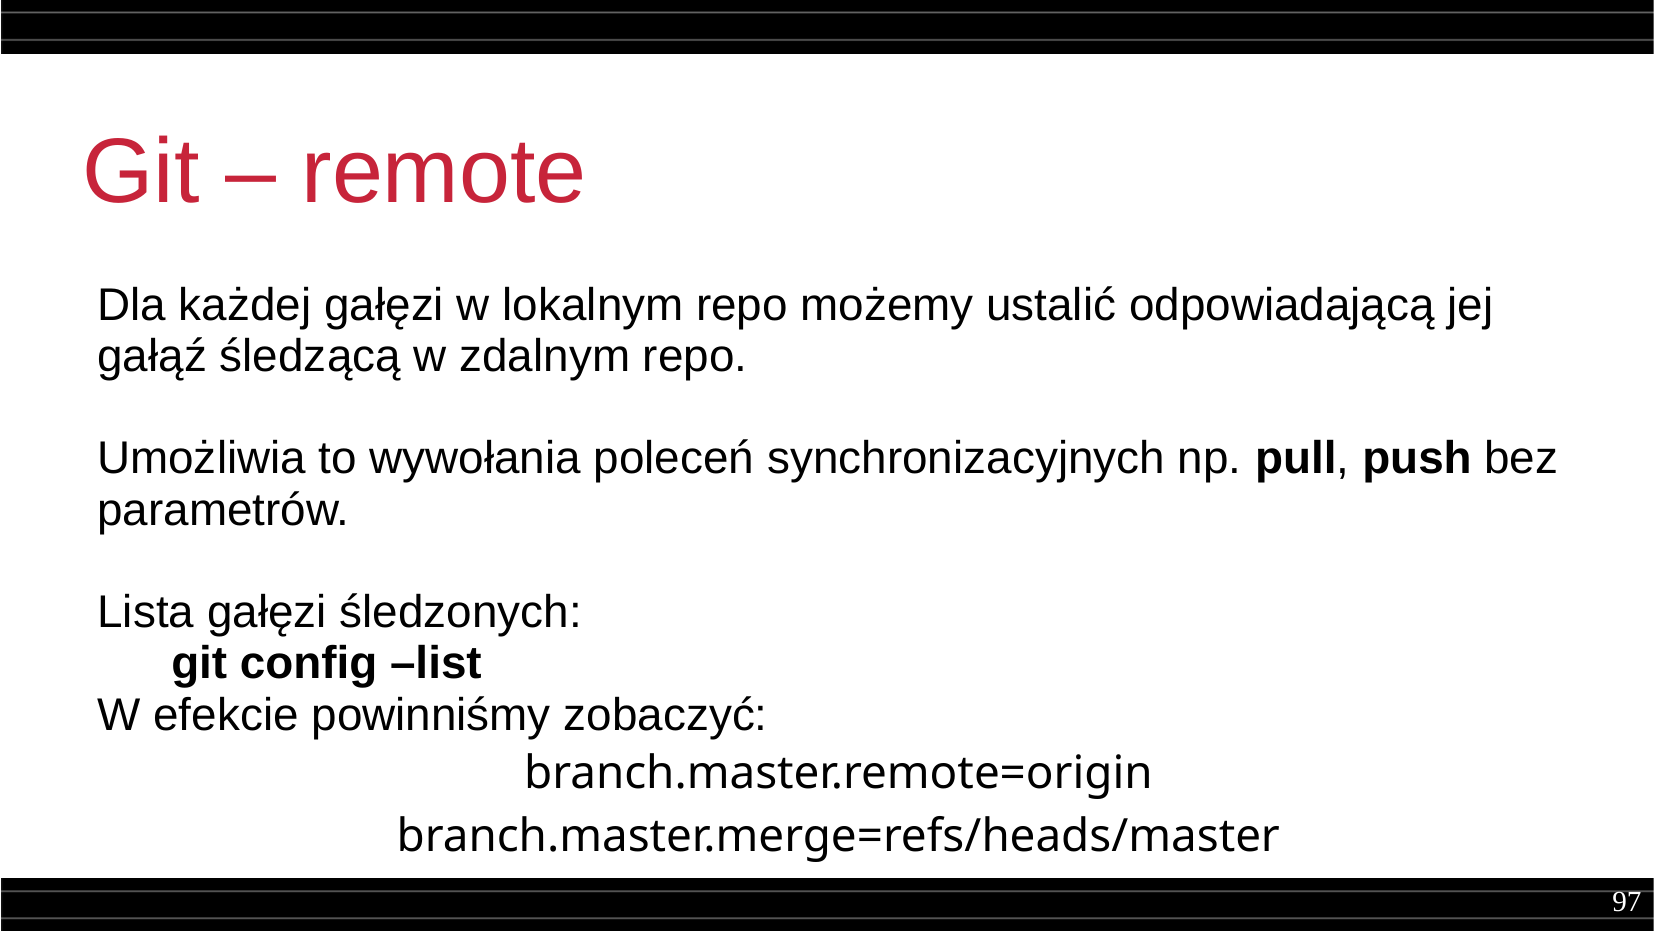

# Git – remote
Dla każdej gałęzi w lokalnym repo możemy ustalić odpowiadającą jej gałąź śledzącą w zdalnym repo.
Umożliwia to wywołania poleceń synchronizacyjnych np. pull, push bez parametrów.
Lista gałęzi śledzonych:
	git config –list
W efekcie powinniśmy zobaczyć:
branch.master.remote=origin
branch.master.merge=refs/heads/master